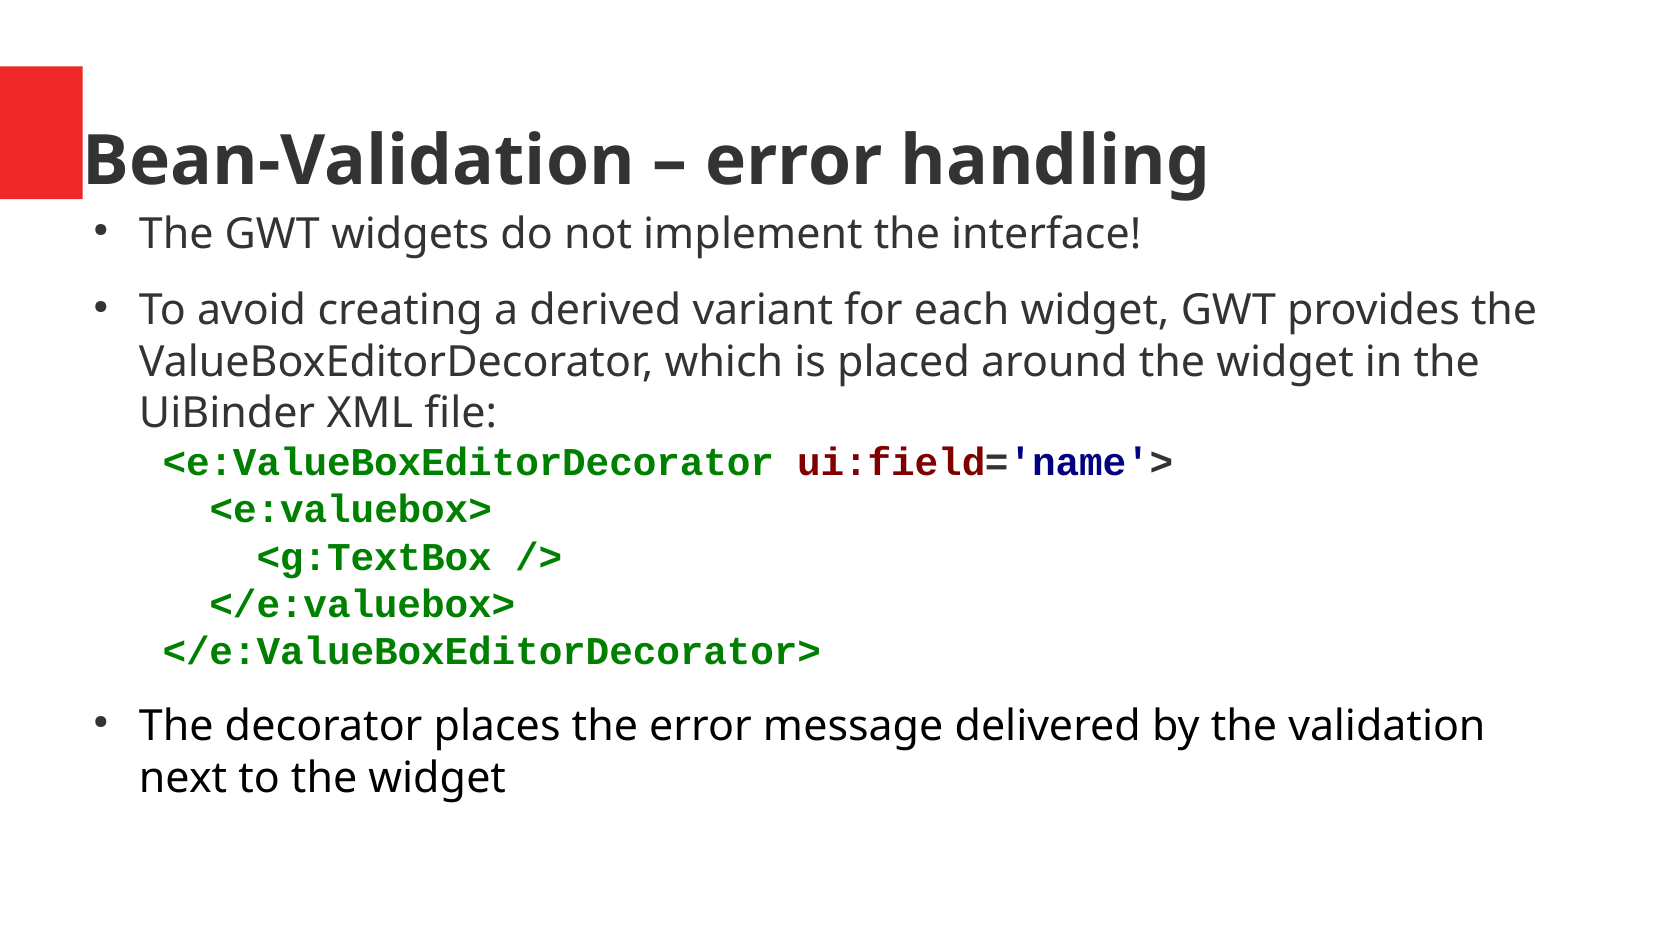

# Bean-Validation – error handling
The GWT widgets do not implement the interface!
To avoid creating a derived variant for each widget, GWT provides the ValueBoxEditorDecorator, which is placed around the widget in the UiBinder XML file:
 <e:ValueBoxEditorDecorator ui:field='name'>
 <e:valuebox>
 <g:TextBox />
 </e:valuebox>
 </e:ValueBoxEditorDecorator>
The decorator places the error message delivered by the validation next to the widget